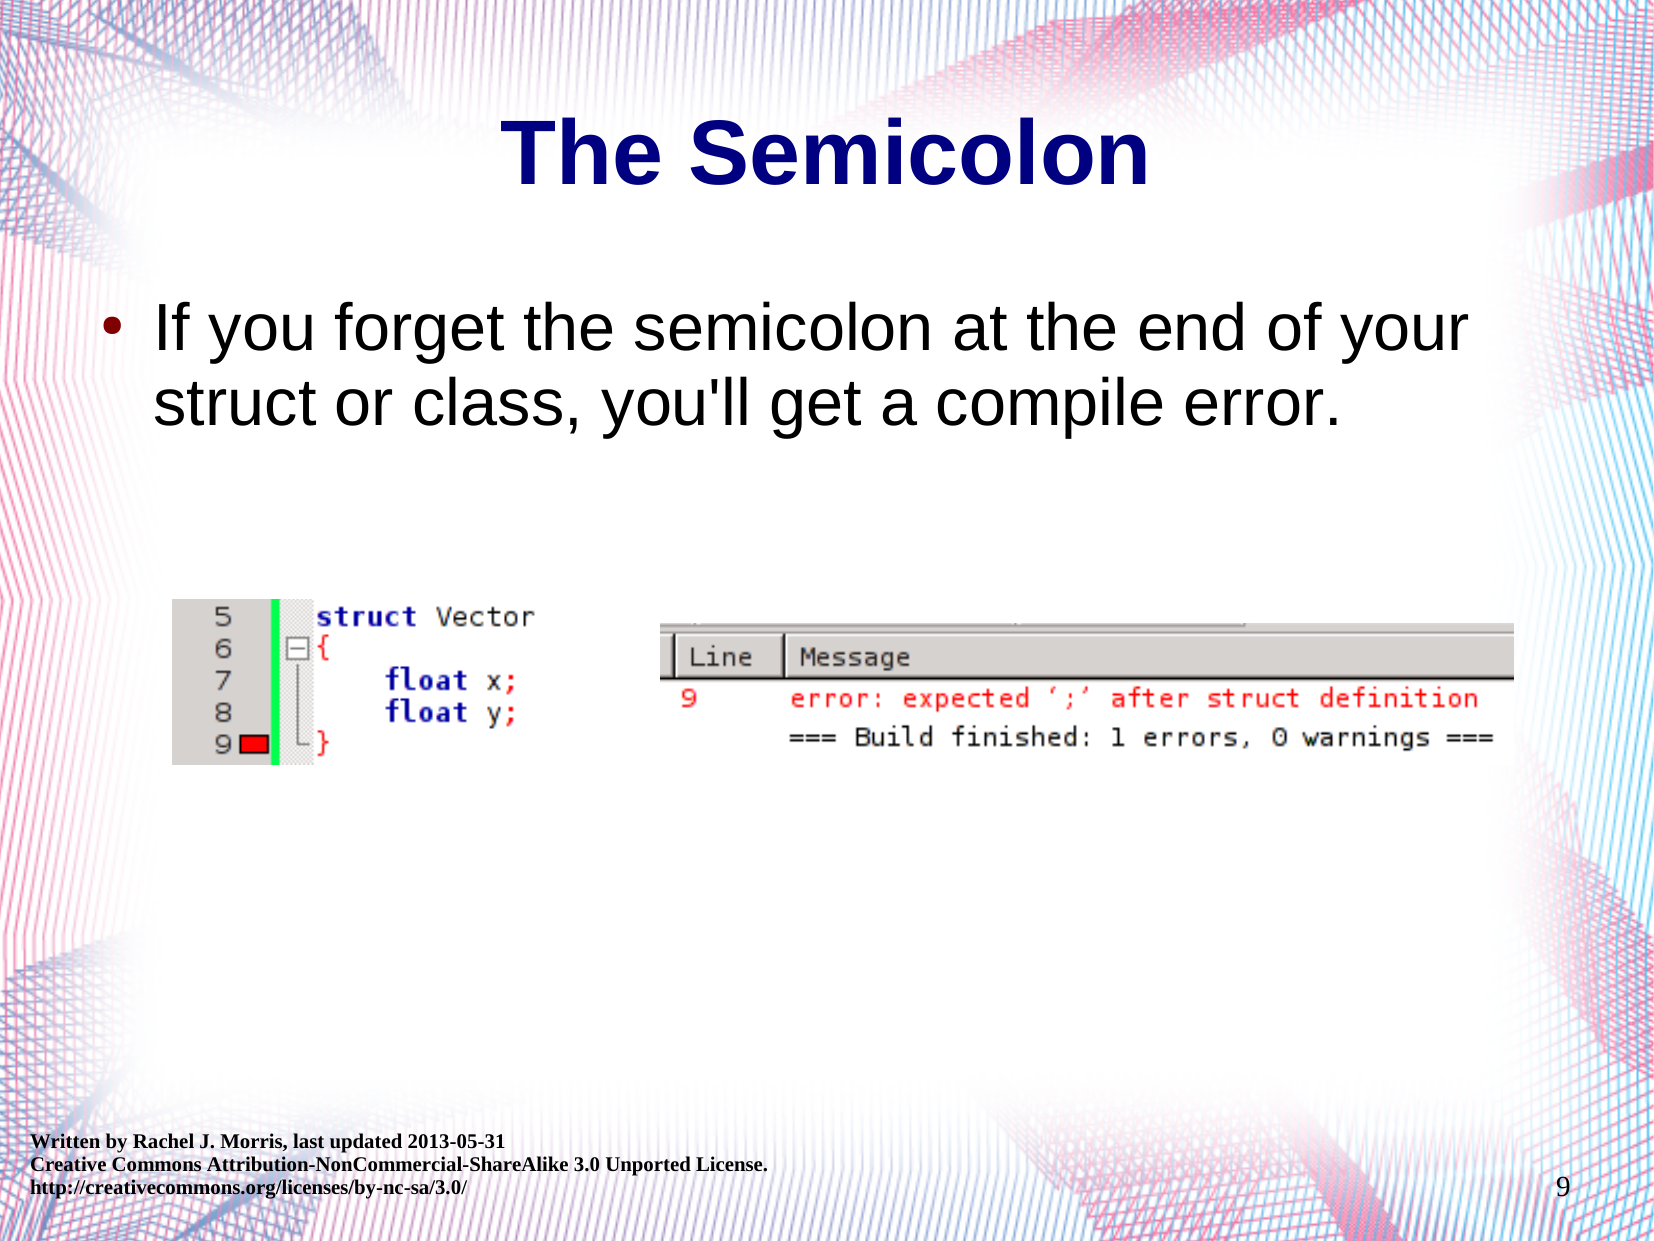

# The Semicolon
If you forget the semicolon at the end of your struct or class, you'll get a compile error.
9